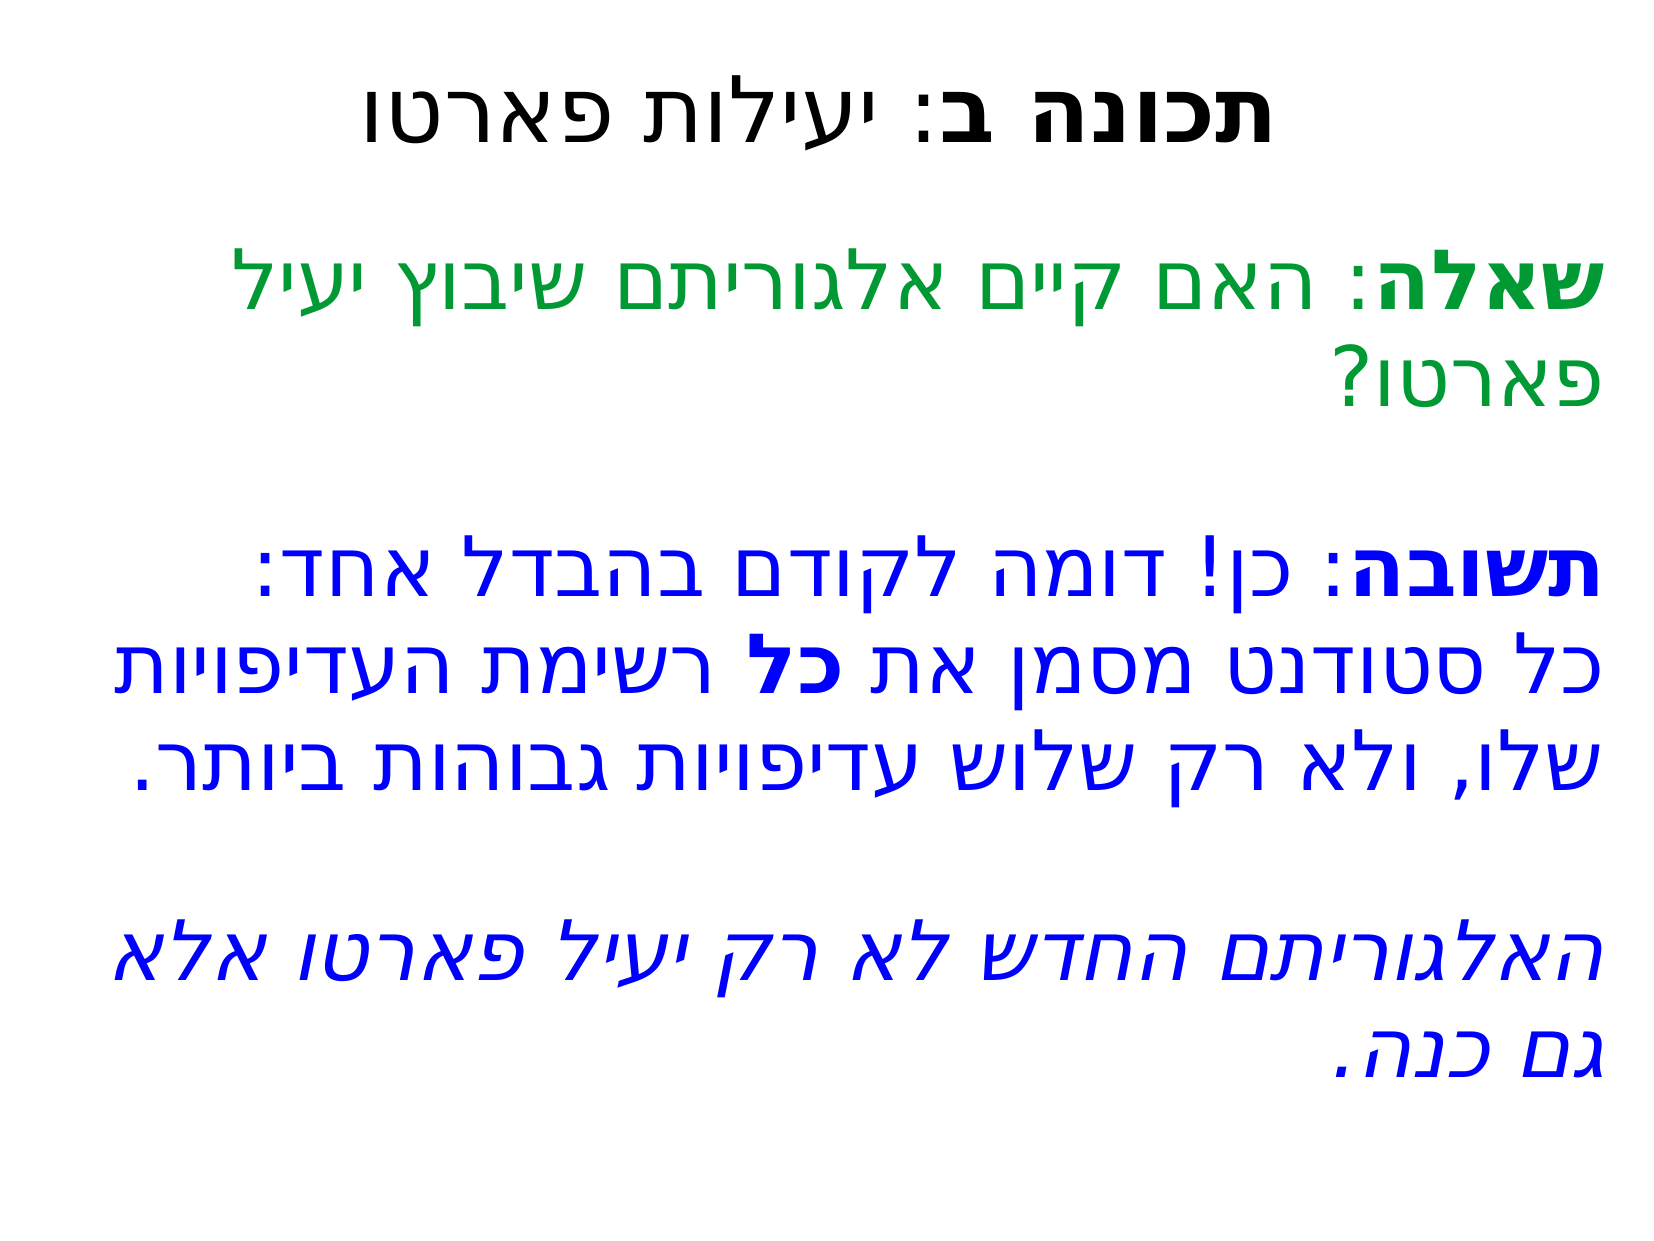

# תכונה ב: יעילות פארטו
שאלה: האם קיים אלגוריתם שיבוץ יעיל פארטו?
תשובה: כן! דומה לקודם בהבדל אחד:
כל סטודנט מסמן את כל רשימת העדיפויות שלו, ולא רק שלוש עדיפויות גבוהות ביותר.
האלגוריתם החדש לא רק יעיל פארטו אלא גם כנה.